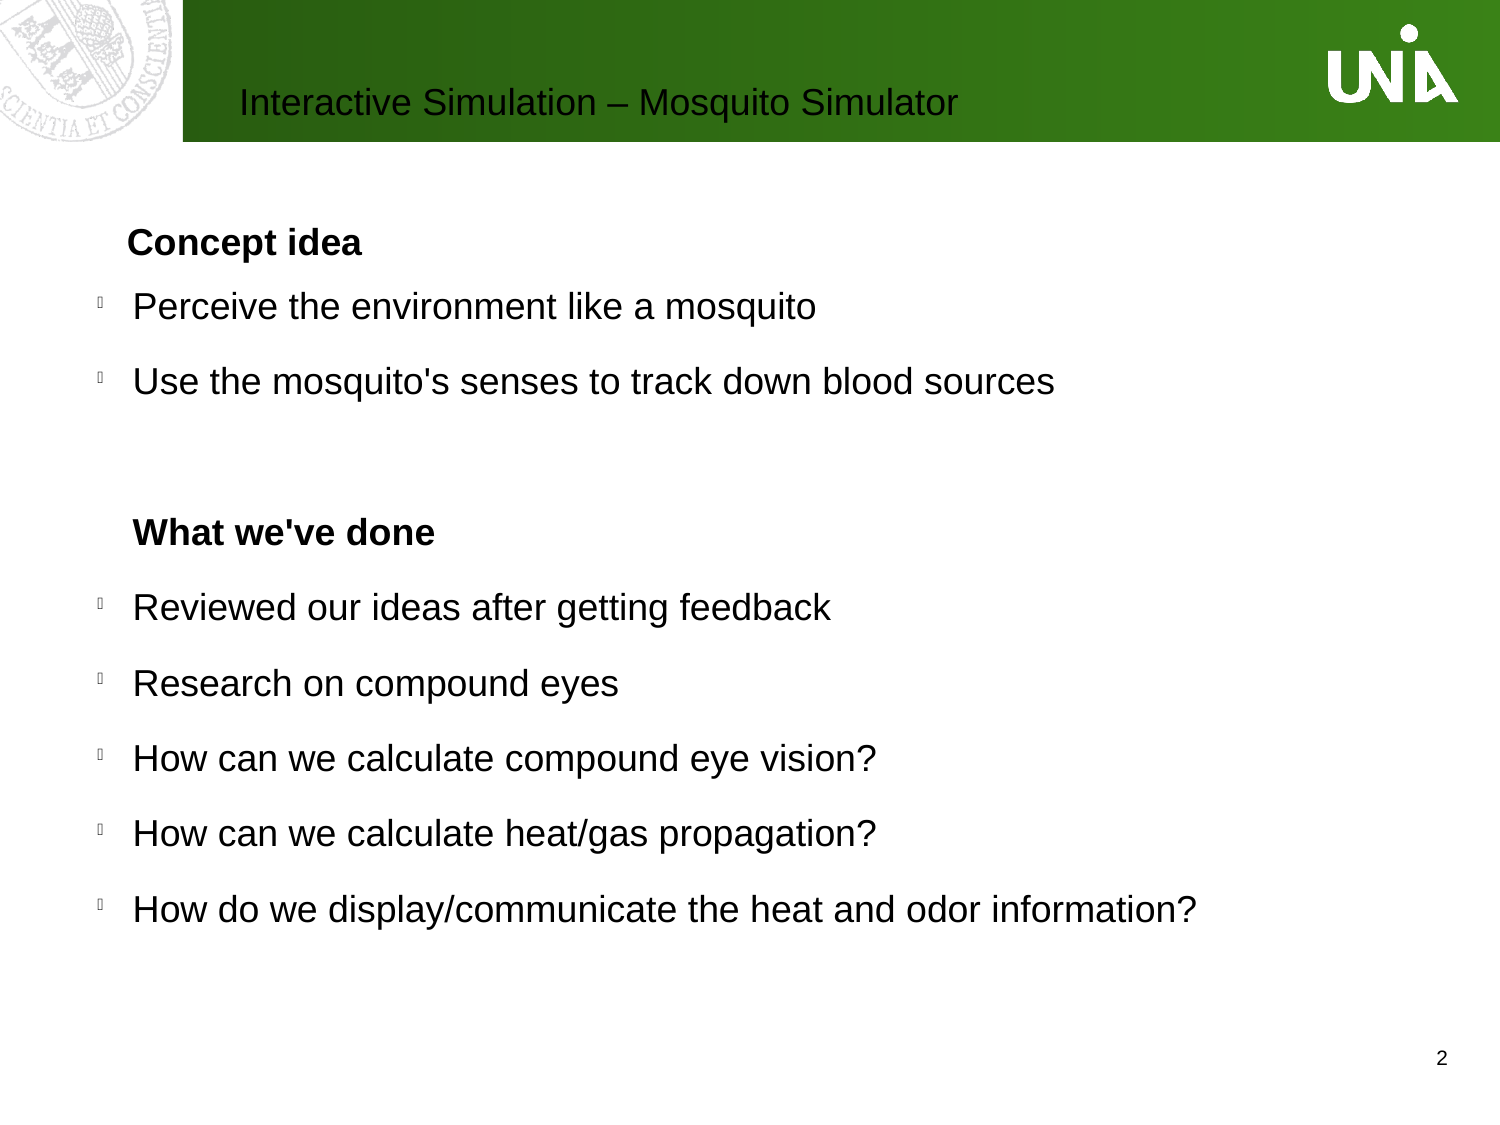

Interactive Simulation – Mosquito Simulator
Concept idea
Perceive the environment like a mosquito
Use the mosquito's senses to track down blood sources
What we've done
Reviewed our ideas after getting feedback
Research on compound eyes
How can we calculate compound eye vision?
How can we calculate heat/gas propagation?
How do we display/communicate the heat and odor information?